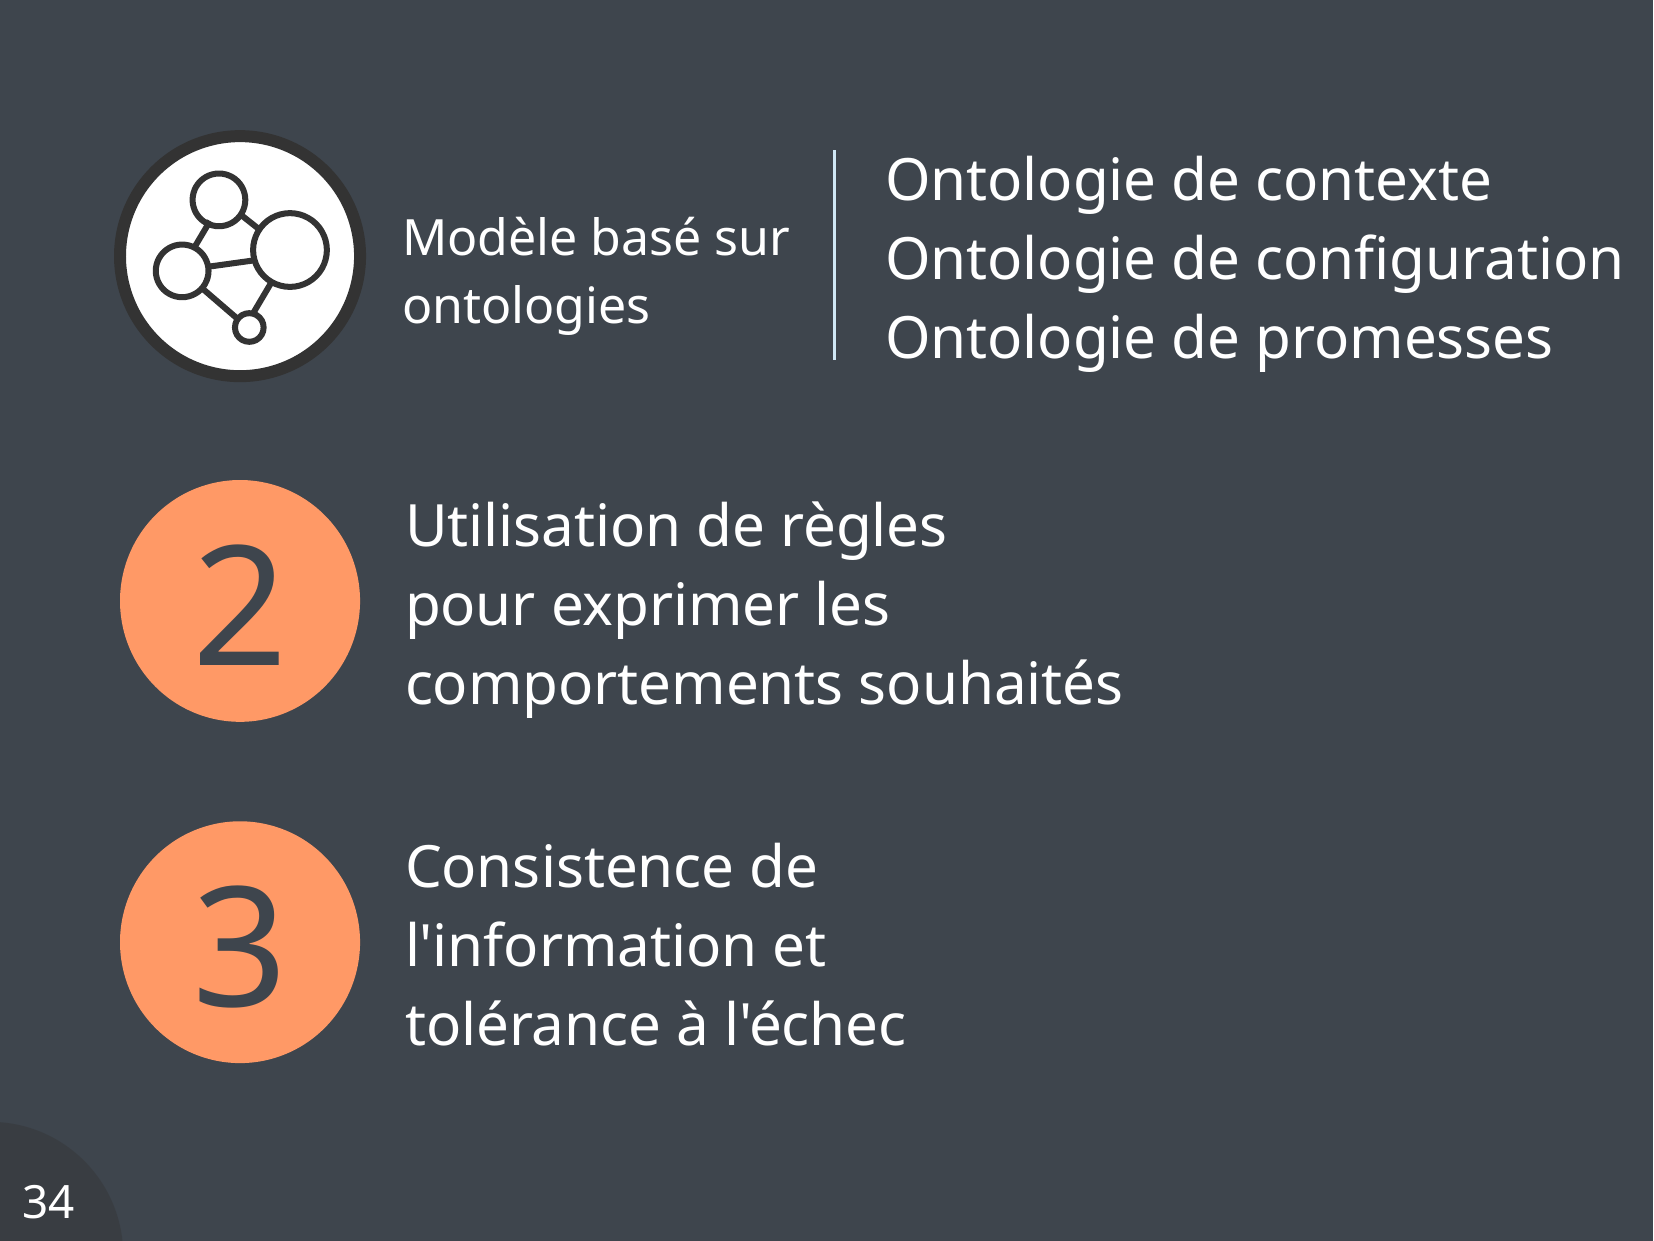

1
# Ontologie de contexte Ontologie de configuration Ontologie de promesses
Modèle basé sur
ontologies
2
Utilisation de règles
pour exprimer les
comportements souhaités
3
Consistence de
l'information et
tolérance à l'échec
34